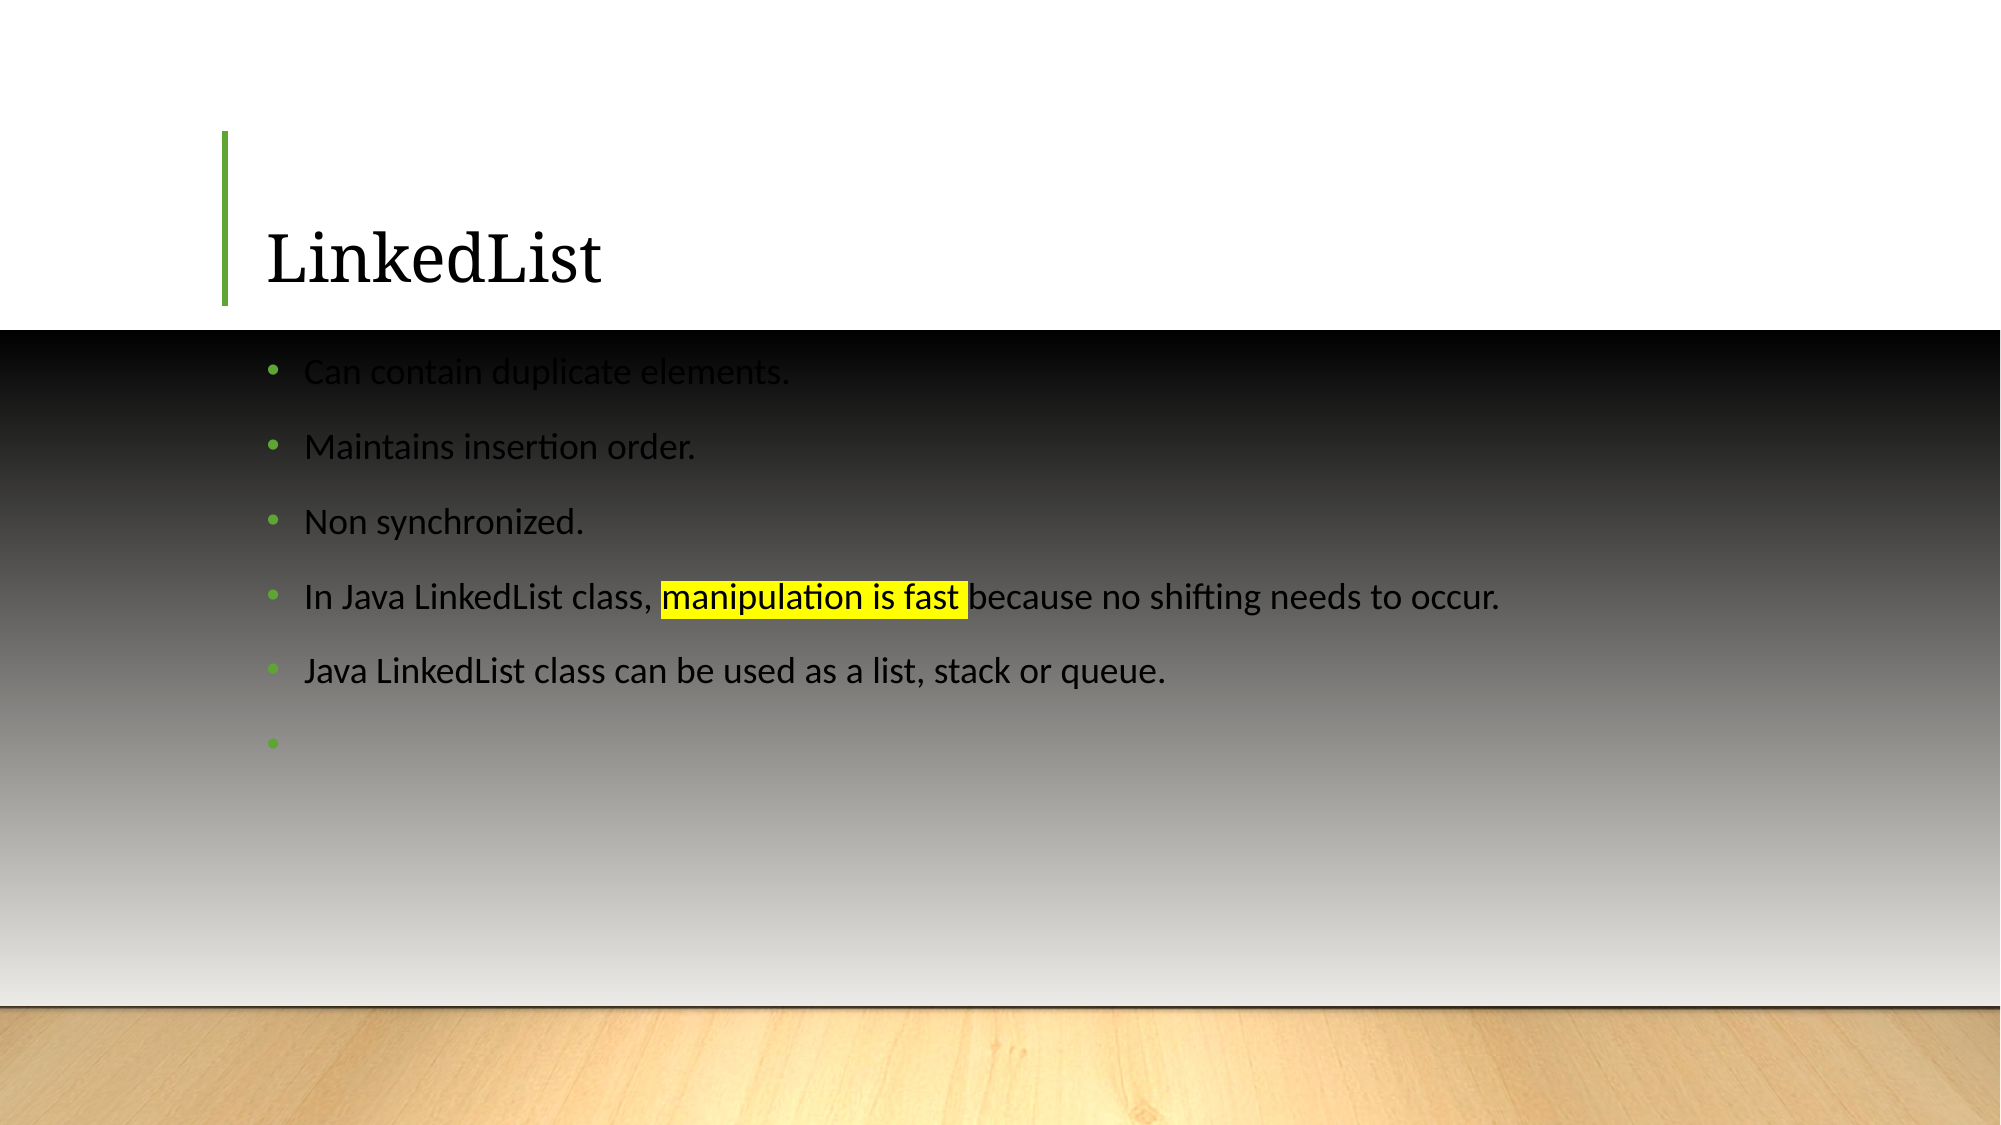

# LinkedList
Can contain duplicate elements.
Maintains insertion order.
Non synchronized.
In Java LinkedList class, manipulation is fast because no shifting needs to occur.
Java LinkedList class can be used as a list, stack or queue.